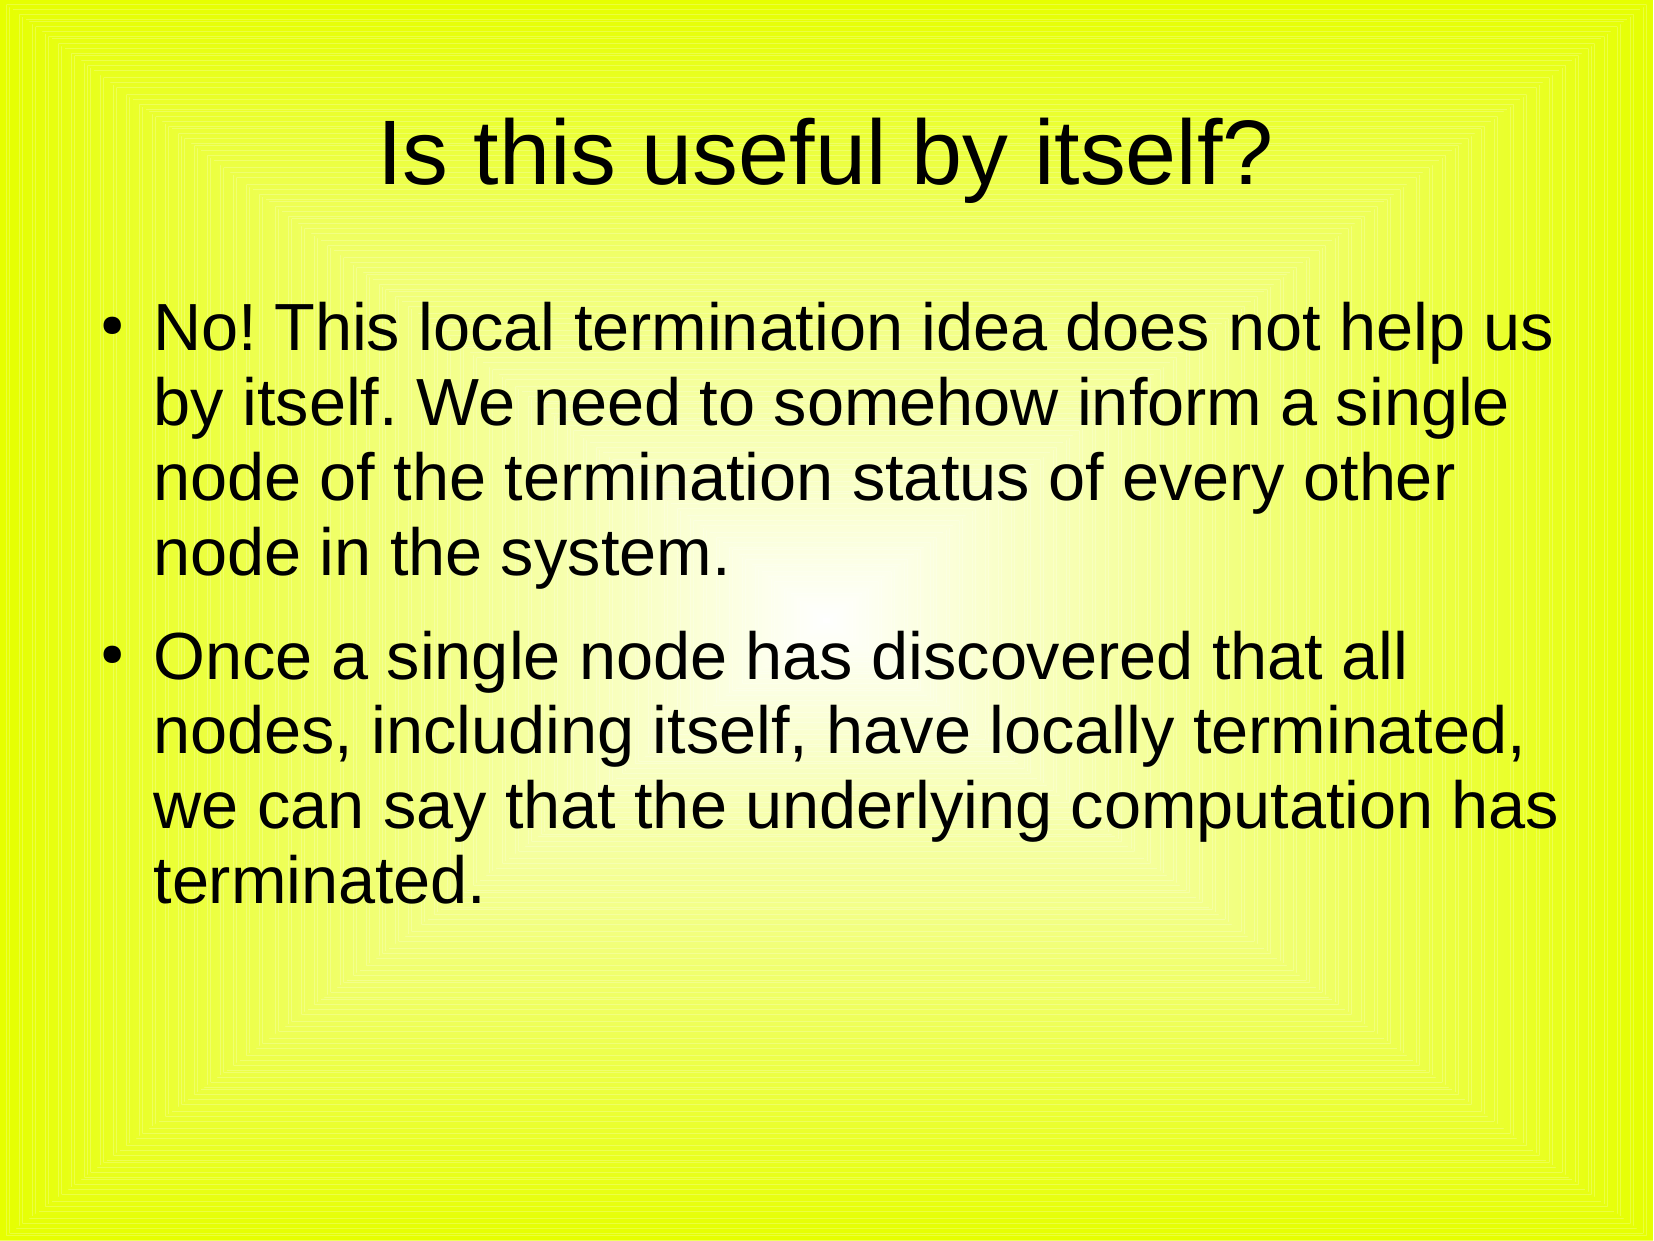

# Is this useful by itself?
No! This local termination idea does not help us by itself. We need to somehow inform a single node of the termination status of every other node in the system.
Once a single node has discovered that all nodes, including itself, have locally terminated, we can say that the underlying computation has terminated.